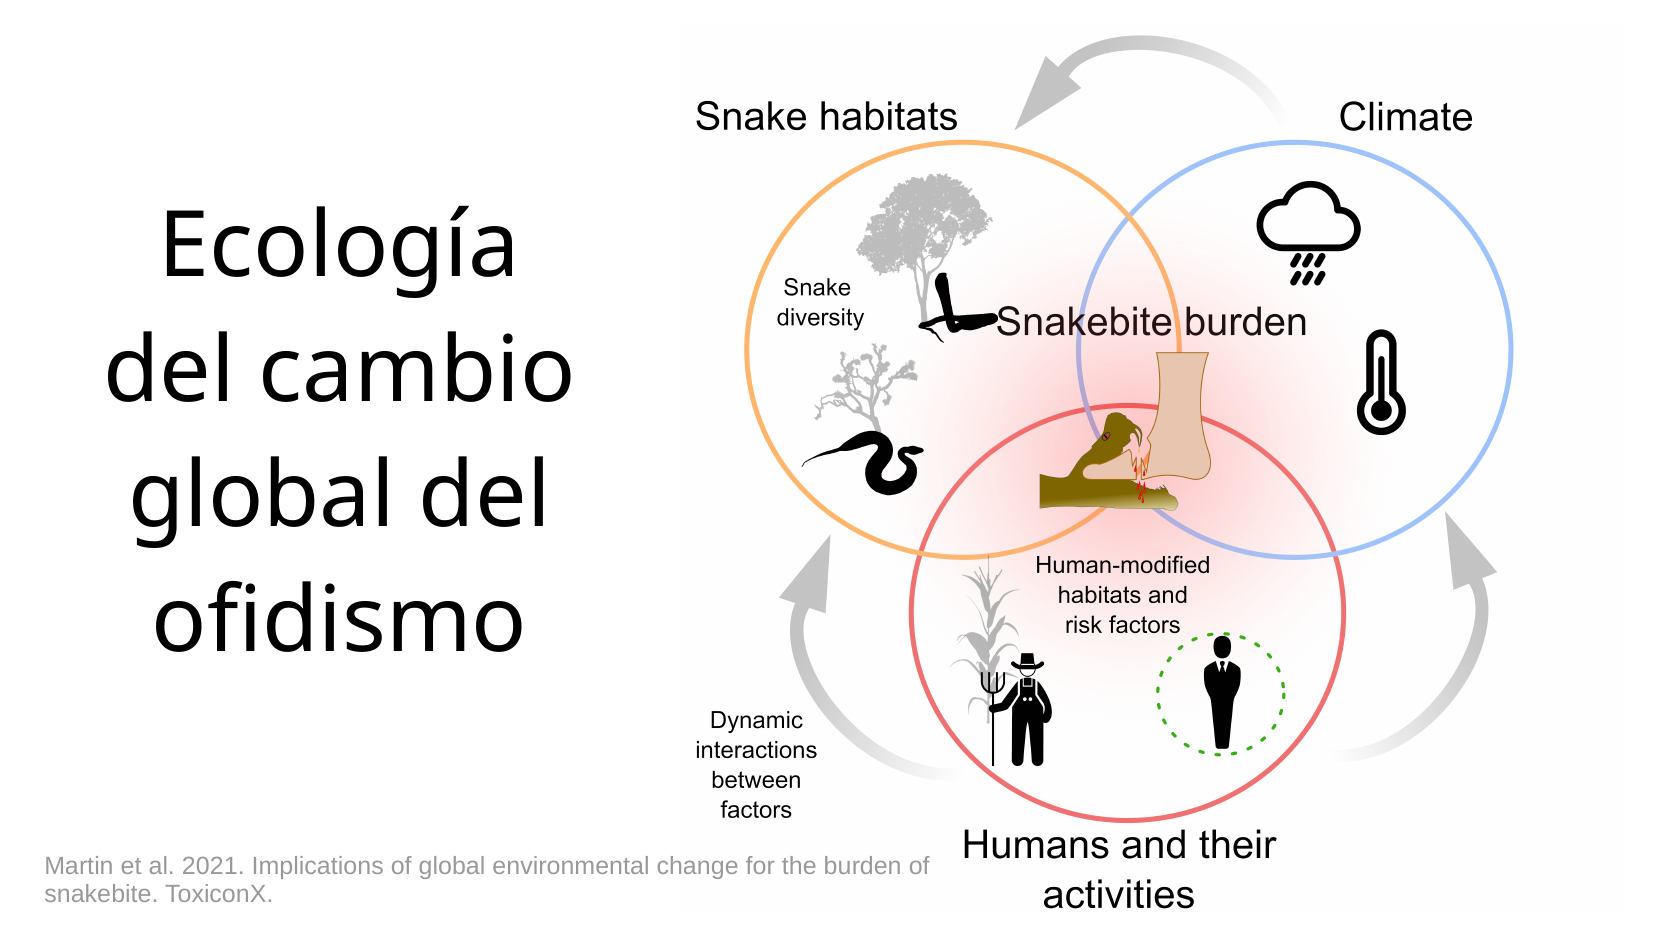

Ecología del cambio global del ofidismo
Martin et al. 2021. Implications of global environmental change for the burden of snakebite. ToxiconX.